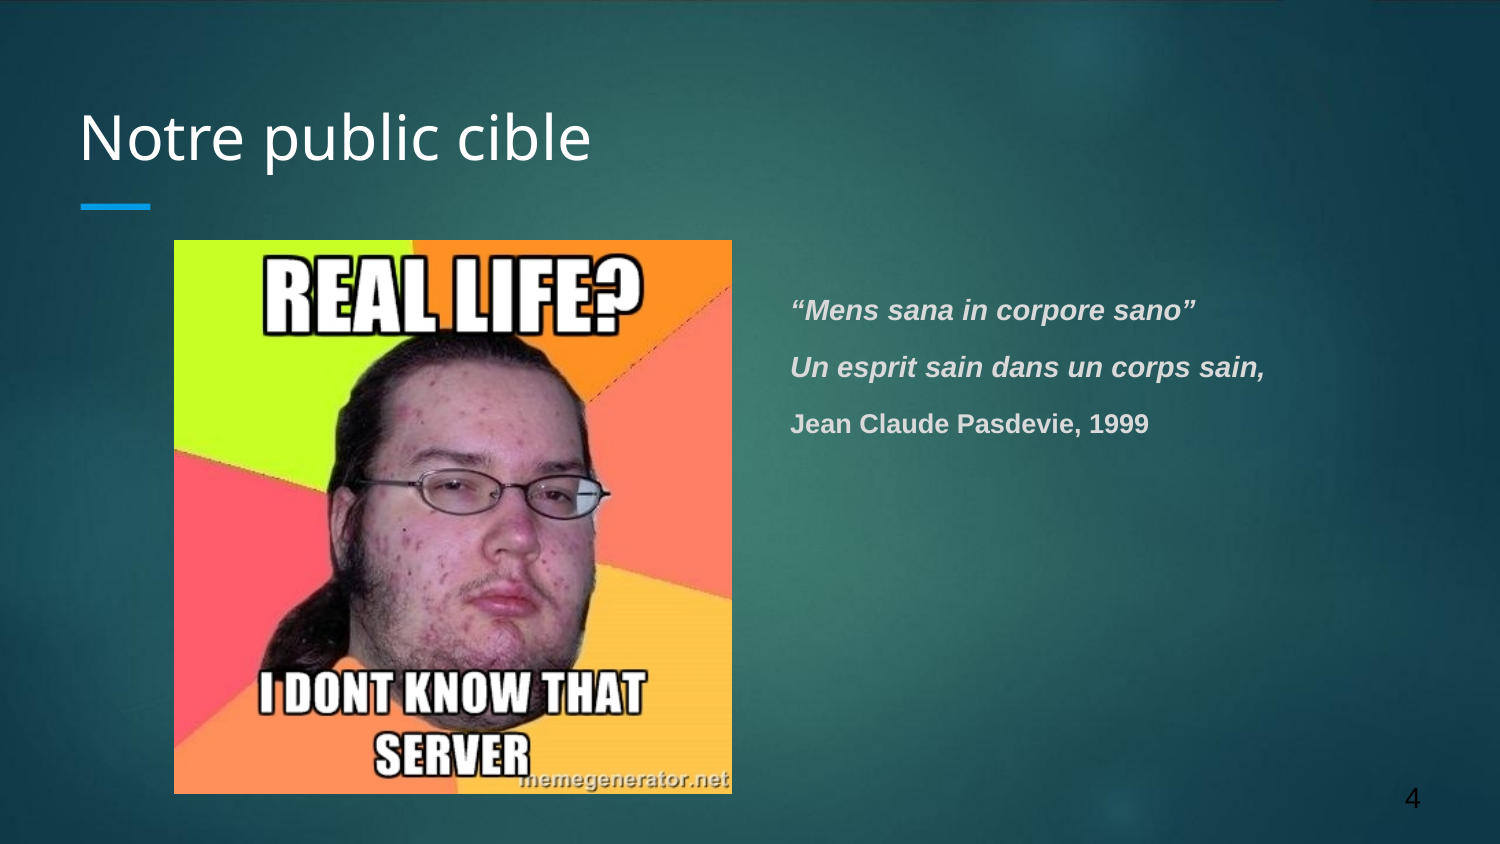

# Notre public cible
“Mens sana in corpore sano”
Un esprit sain dans un corps sain,
Jean Claude Pasdevie, 1999